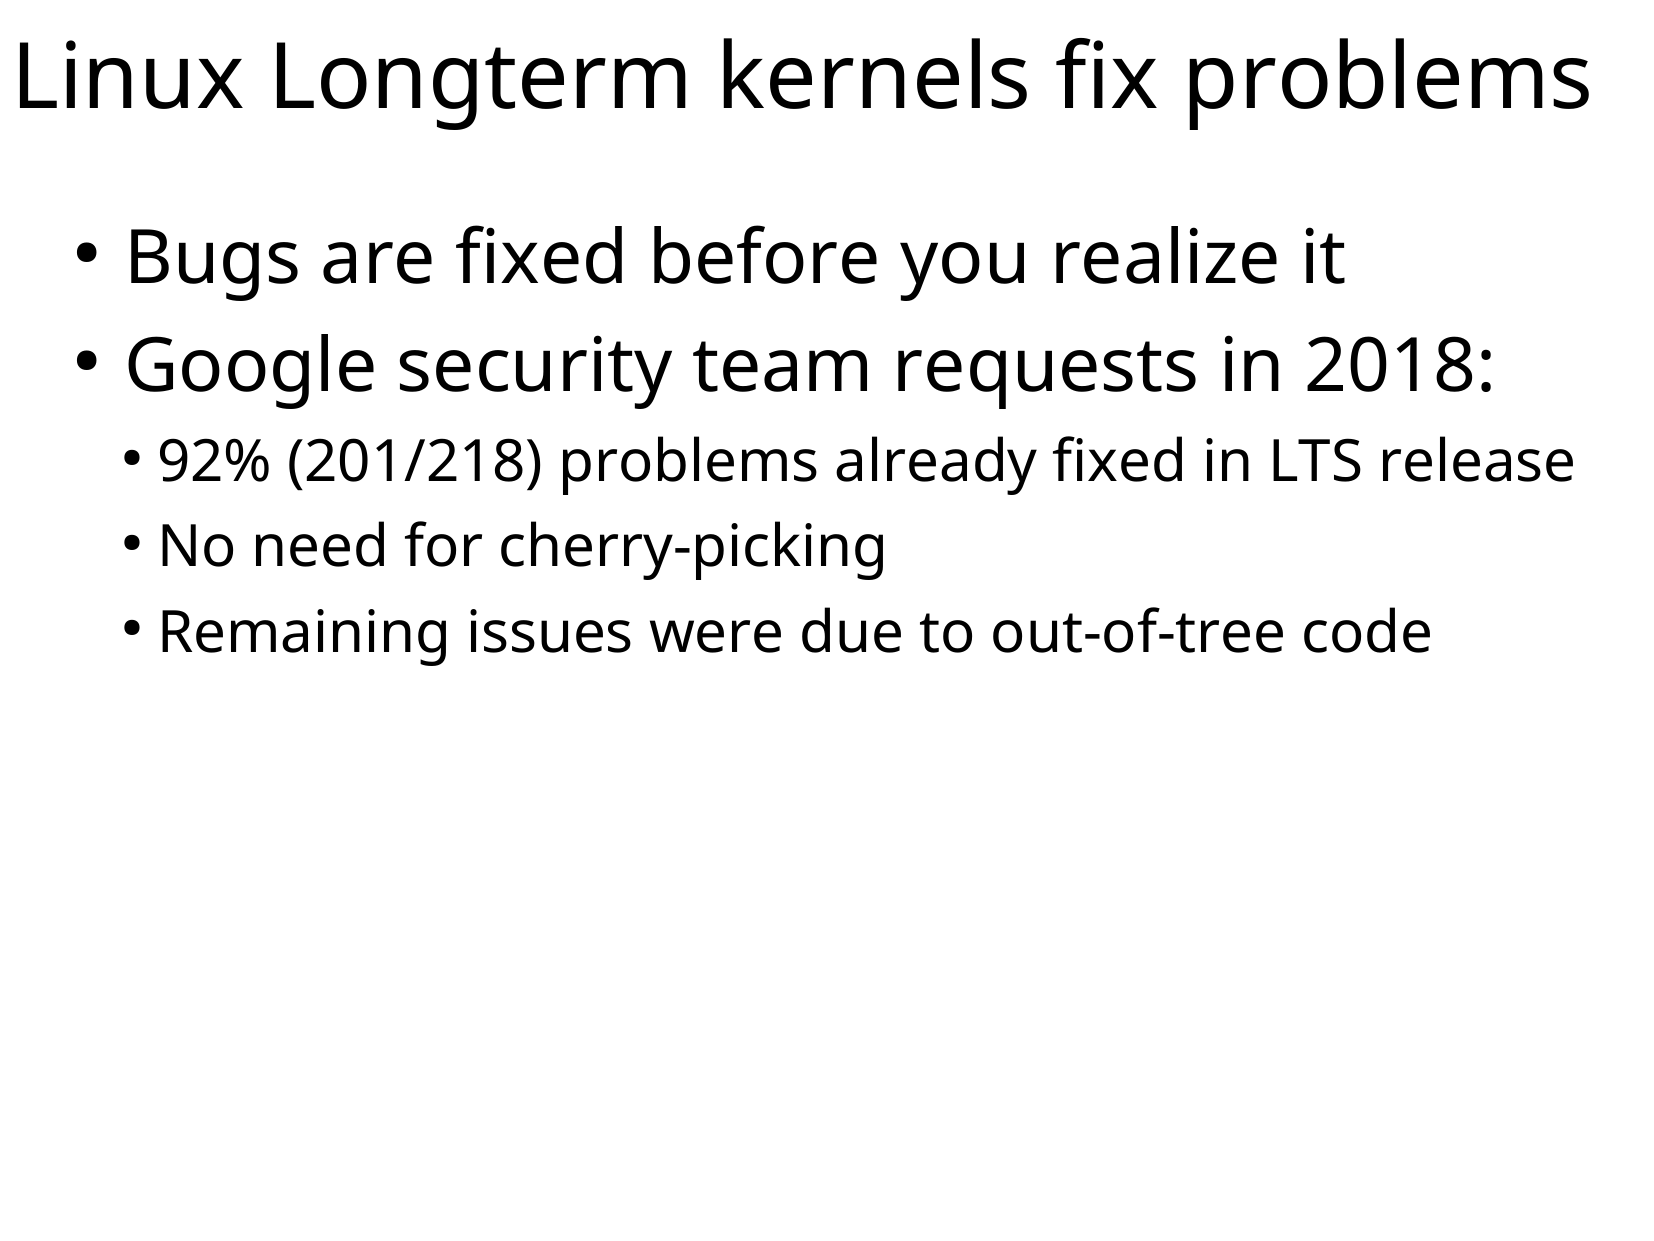

Linux Longterm kernels fix problems
Bugs are fixed before you realize it
Google security team requests in 2018:
92% (201/218) problems already fixed in LTS release
No need for cherry-picking
Remaining issues were due to out-of-tree code